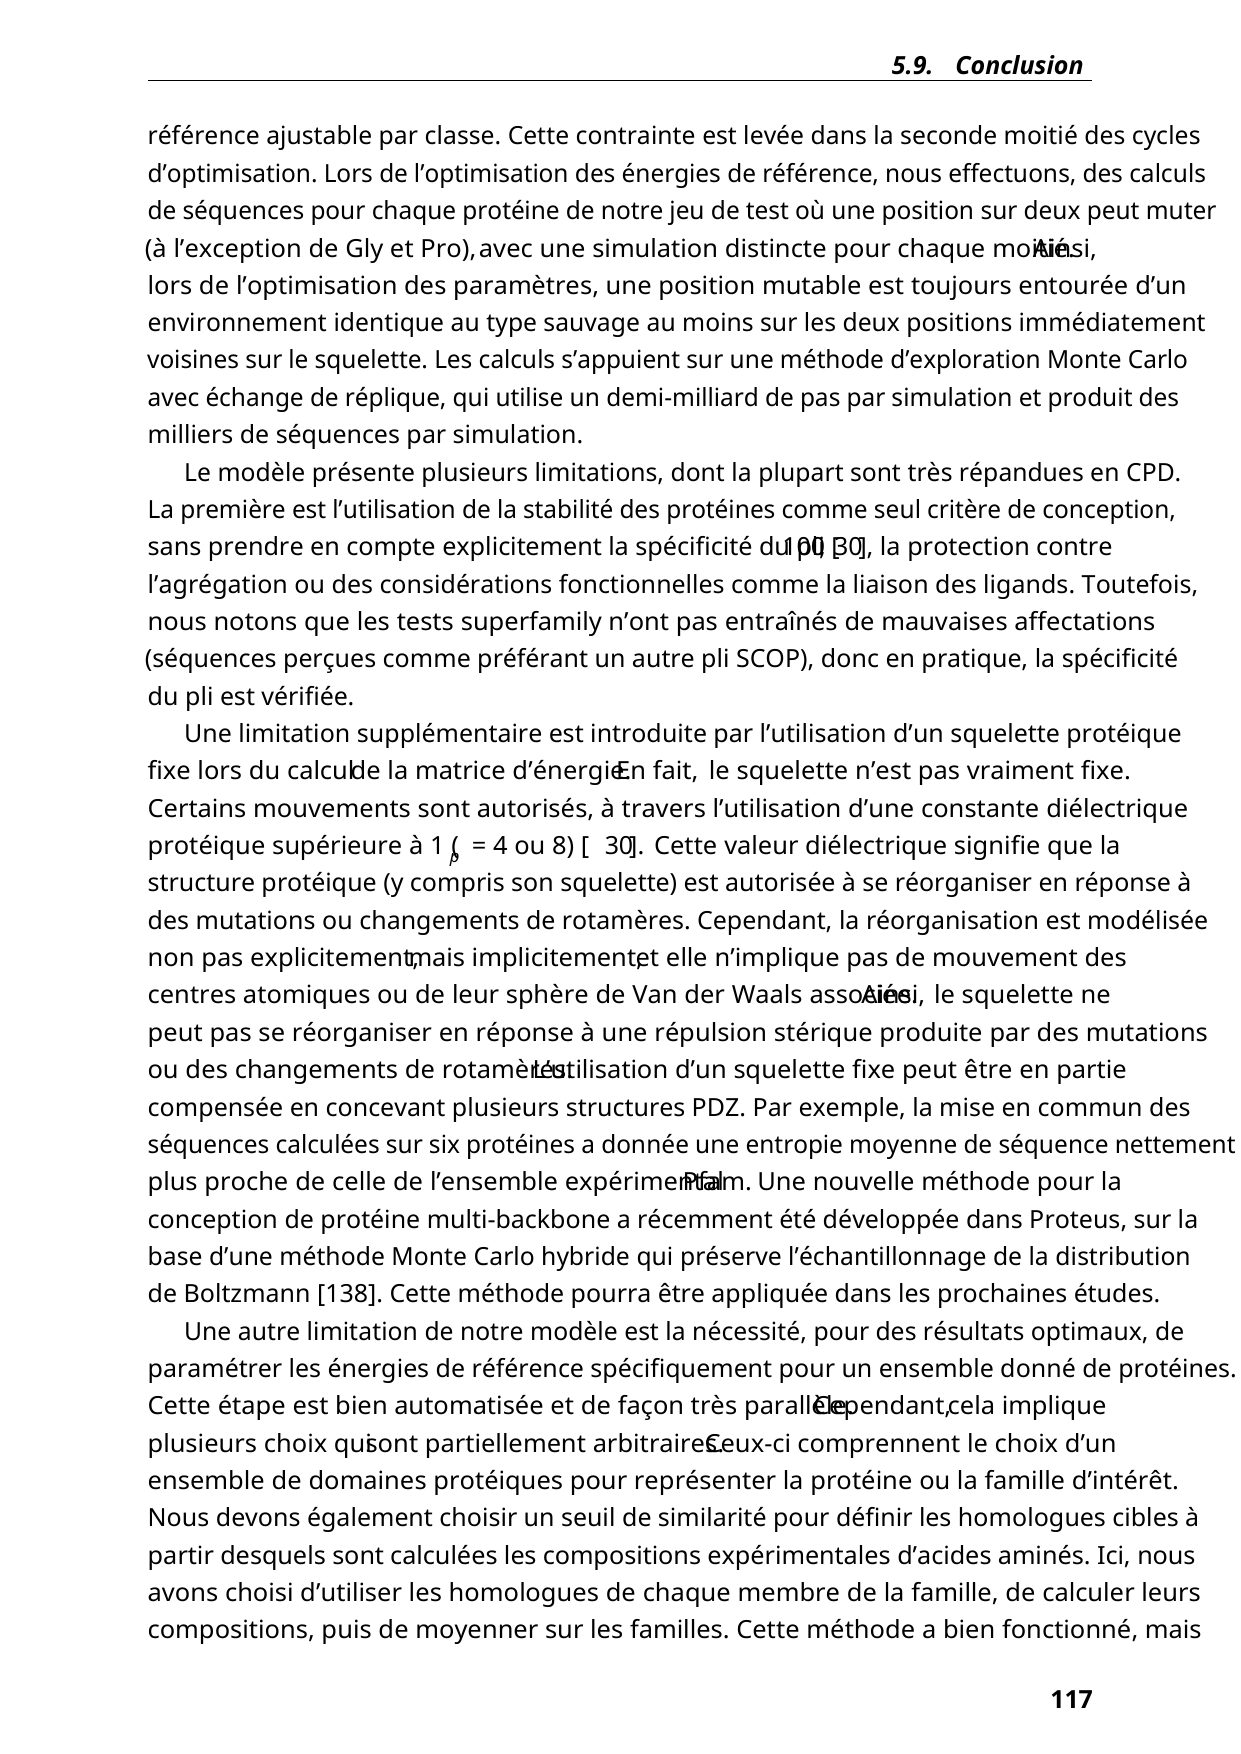

5.9.
Conclusion
référence ajustable par classe. Cette contrainte est levée dans la seconde moitié des cycles
d’optimisation. Lors de l’optimisation des énergies de référence, nous effectuons, des calculs
de séquences pour chaque protéine de notre jeu de test où une position sur deux peut muter
(à l’exception de Gly et Pro),
avec une simulation distincte pour chaque moitié.
Ainsi,
lors de l’optimisation des paramètres, une position mutable est toujours entourée d’un
environnement identique au type sauvage au moins sur les deux positions immédiatement
voisines sur le squelette. Les calculs s’appuient sur une méthode d’exploration Monte Carlo
avec échange de réplique, qui utilise un demi-milliard de pas par simulation et produit des
milliers de séquences par simulation.
Le modèle présente plusieurs limitations, dont la plupart sont très répandues en CPD.
La première est l’utilisation de la stabilité des protéines comme seul critère de conception,
sans prendre en compte explicitement la spécificité du pli [
100
,
30
], la protection contre
l’agrégation ou des considérations fonctionnelles comme la liaison des ligands. Toutefois,
nous notons que les tests superfamily n’ont pas entraînés de mauvaises affectations
(séquences perçues comme préférant un autre pli SCOP), donc en pratique, la spécificité
du pli est vérifiée.
Une limitation supplémentaire est introduite par l’utilisation d’un squelette protéique
fixe lors du calcul
de la matrice d’énergie.
En fait,
le squelette n’est pas vraiment fixe.
Certains mouvements sont autorisés, à travers l’utilisation d’une constante diélectrique
protéique supérieure à 1 (
= 4 ou 8) [
30
].
Cette valeur diélectrique signifie que la
p
structure protéique (y compris son squelette) est autorisée à se réorganiser en réponse à
des mutations ou changements de rotamères. Cependant, la réorganisation est modélisée
non pas explicitement,
mais implicitement,
et elle n’implique pas de mouvement des
centres atomiques ou de leur sphère de Van der Waals associée.
Ainsi,
le squelette ne
peut pas se réorganiser en réponse à une répulsion stérique produite par des mutations
ou des changements de rotamères.
L’utilisation d’un squelette fixe peut être en partie
compensée en concevant plusieurs structures PDZ. Par exemple, la mise en commun des
séquences calculées sur six protéines a donnée une entropie moyenne de séquence nettement
plus proche de celle de l’ensemble expérimental
Pfam.
Une nouvelle méthode pour la
conception de protéine multi-backbone a récemment été développée dans Proteus, sur la
base d’une méthode Monte Carlo hybride qui préserve l’échantillonnage de la distribution
de Boltzmann [138]. Cette méthode pourra être appliquée dans les prochaines études.
Une autre limitation de notre modèle est la nécessité, pour des résultats optimaux, de
paramétrer les énergies de référence spécifiquement pour un ensemble donné de protéines.
Cette étape est bien automatisée et de façon très parallèle.
Cependant,
cela implique
plusieurs choix qui
sont partiellement arbitraires.
Ceux-ci
comprennent le choix d’un
ensemble de domaines protéiques pour représenter la protéine ou la famille d’intérêt.
Nous devons également choisir un seuil de similarité pour définir les homologues cibles à
partir desquels sont calculées les compositions expérimentales d’acides aminés. Ici, nous
avons choisi d’utiliser les homologues de chaque membre de la famille, de calculer leurs
compositions, puis de moyenner sur les familles. Cette méthode a bien fonctionné, mais
117